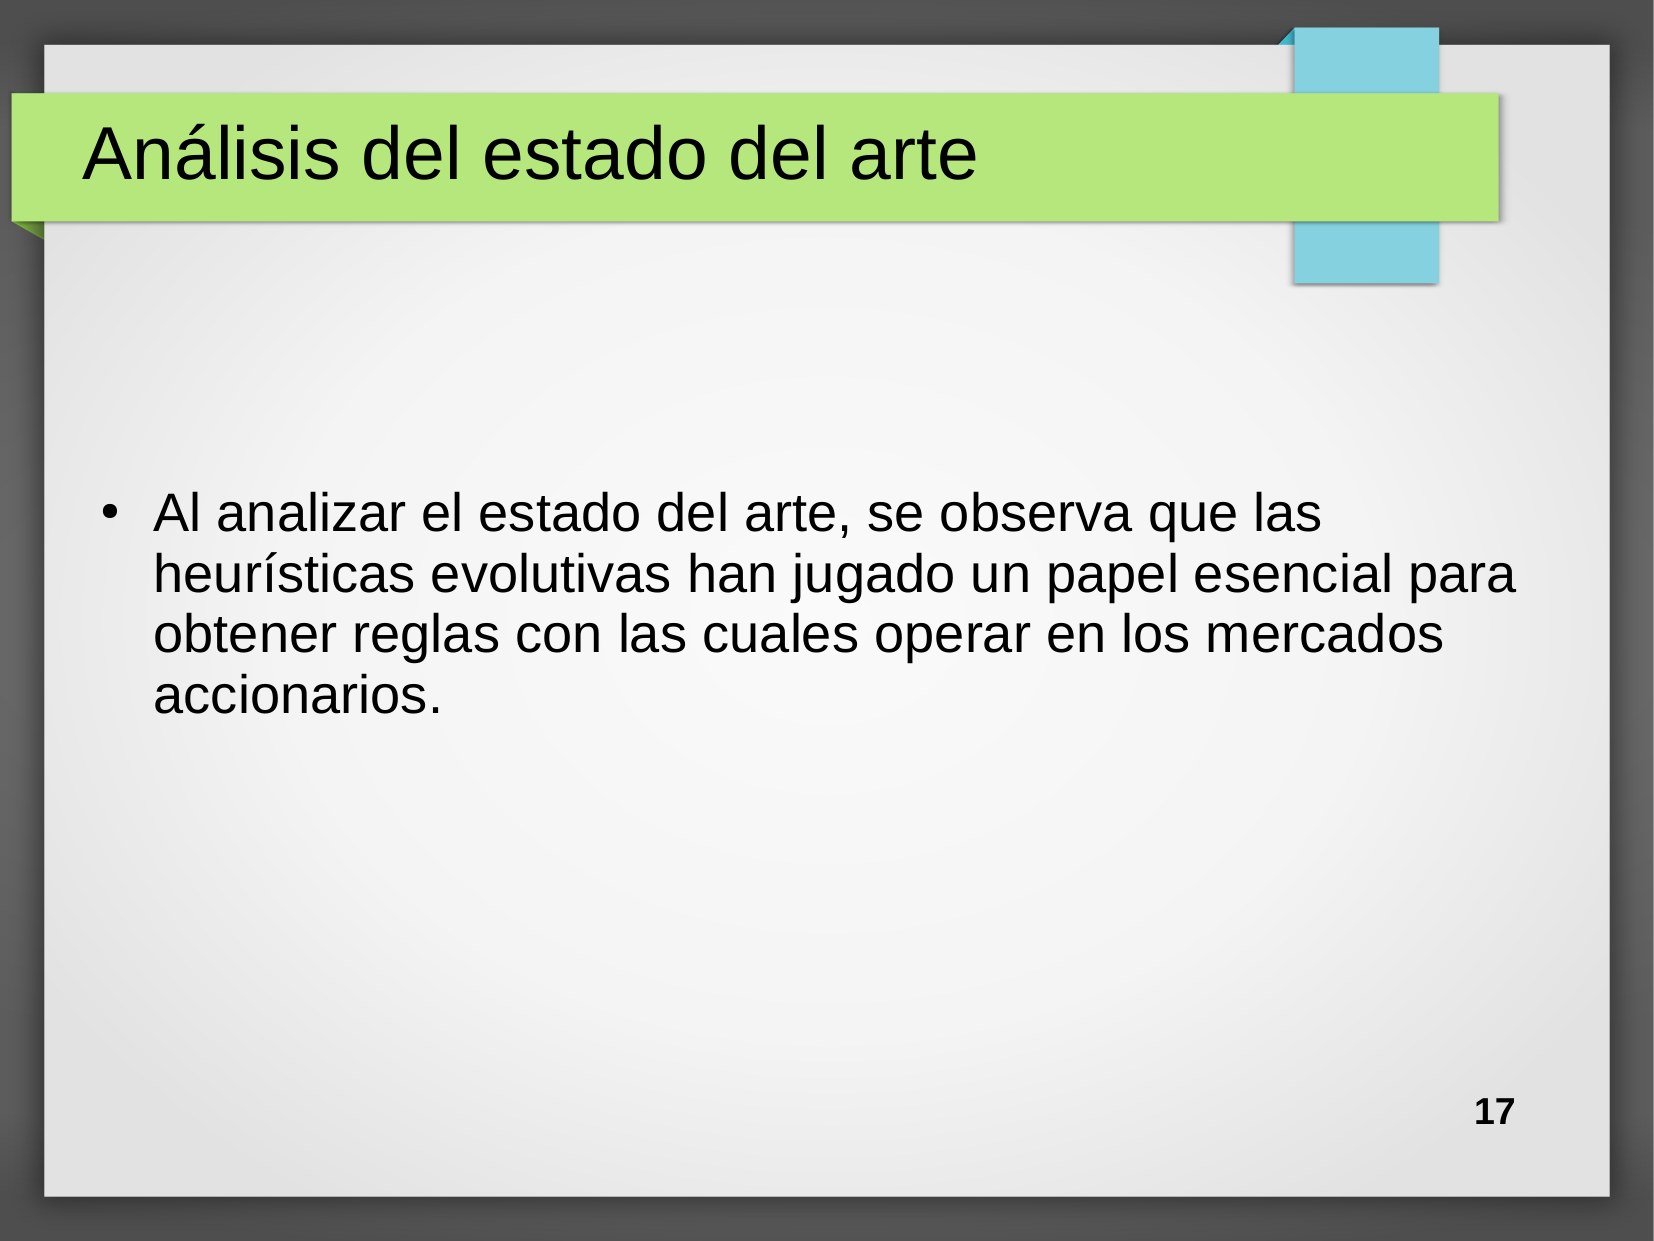

# Análisis del estado del arte
Al analizar el estado del arte, se observa que las heurísticas evolutivas han jugado un papel esencial para obtener reglas con las cuales operar en los mercados accionarios.